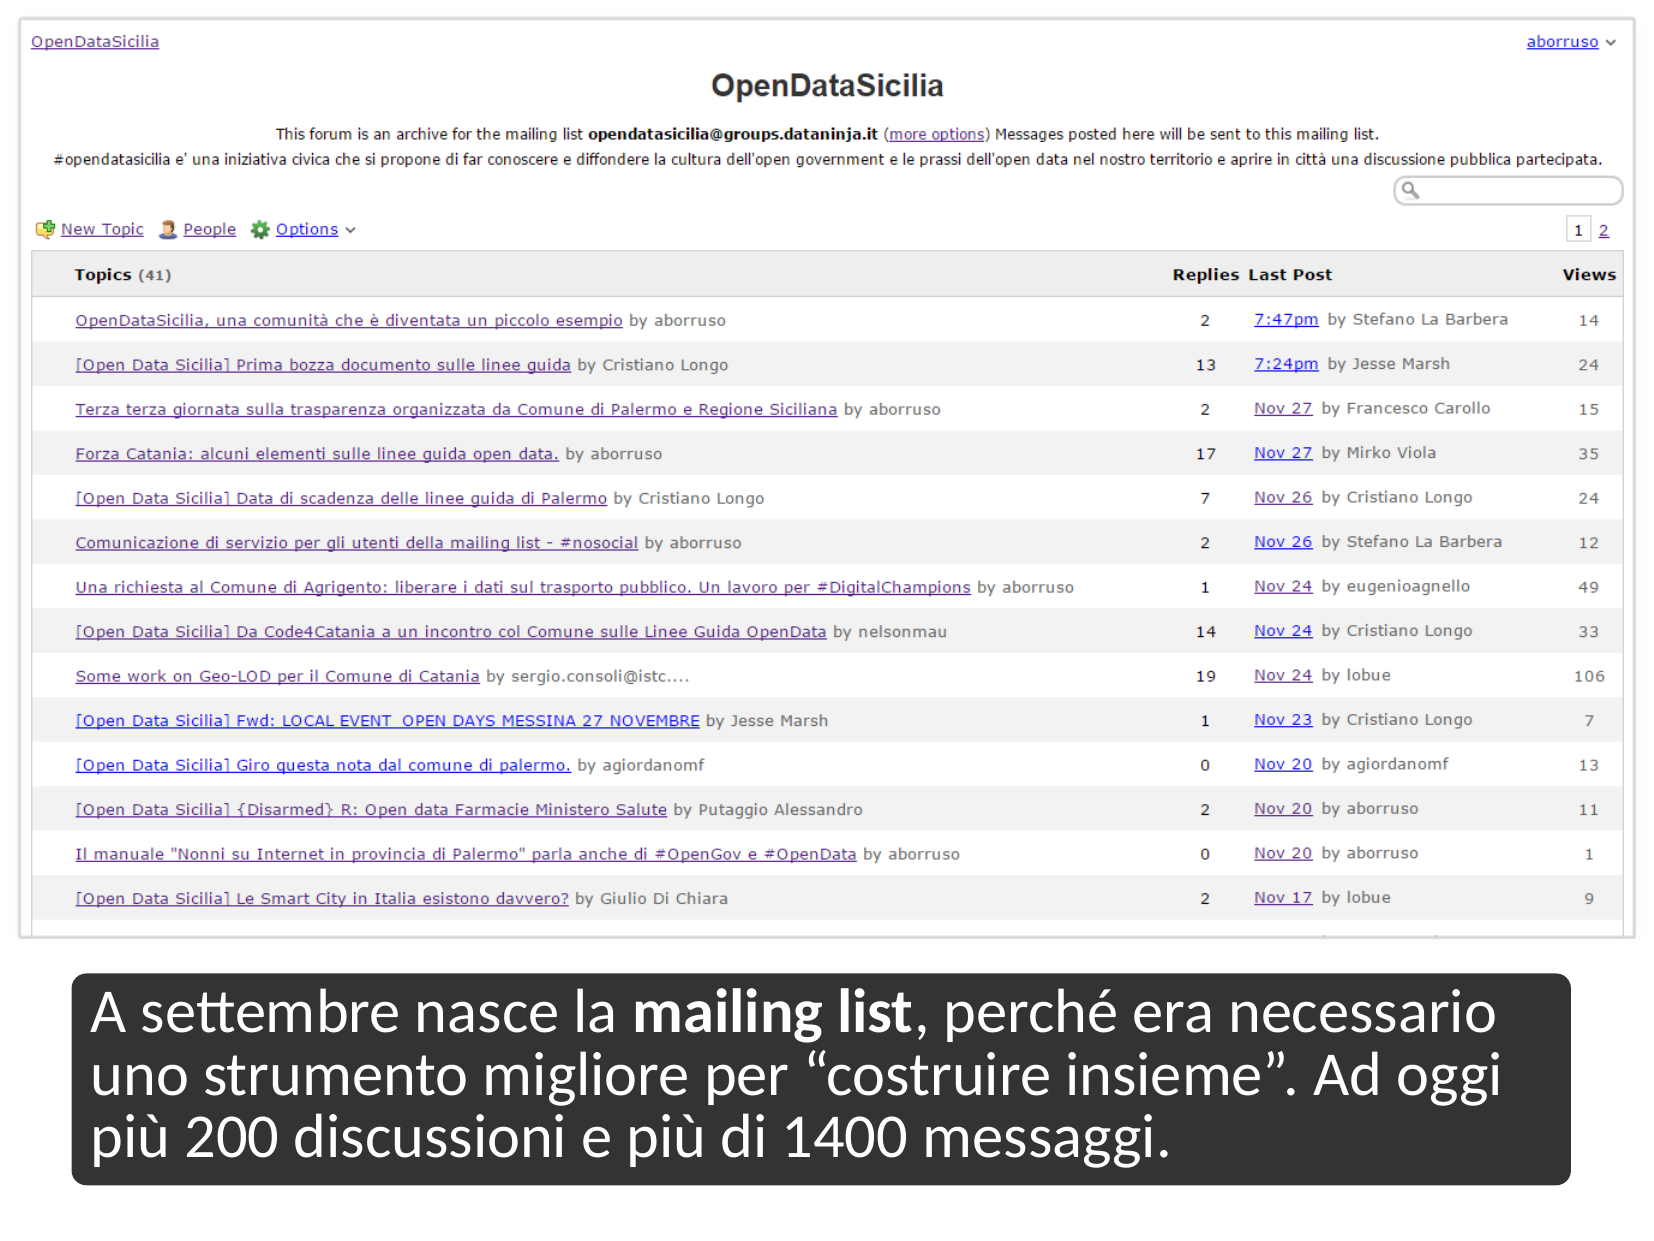

A settembre nasce la mailing list, perché era necessario uno strumento migliore per “costruire insieme”. Ad oggi più 200 discussioni e più di 1400 messaggi.